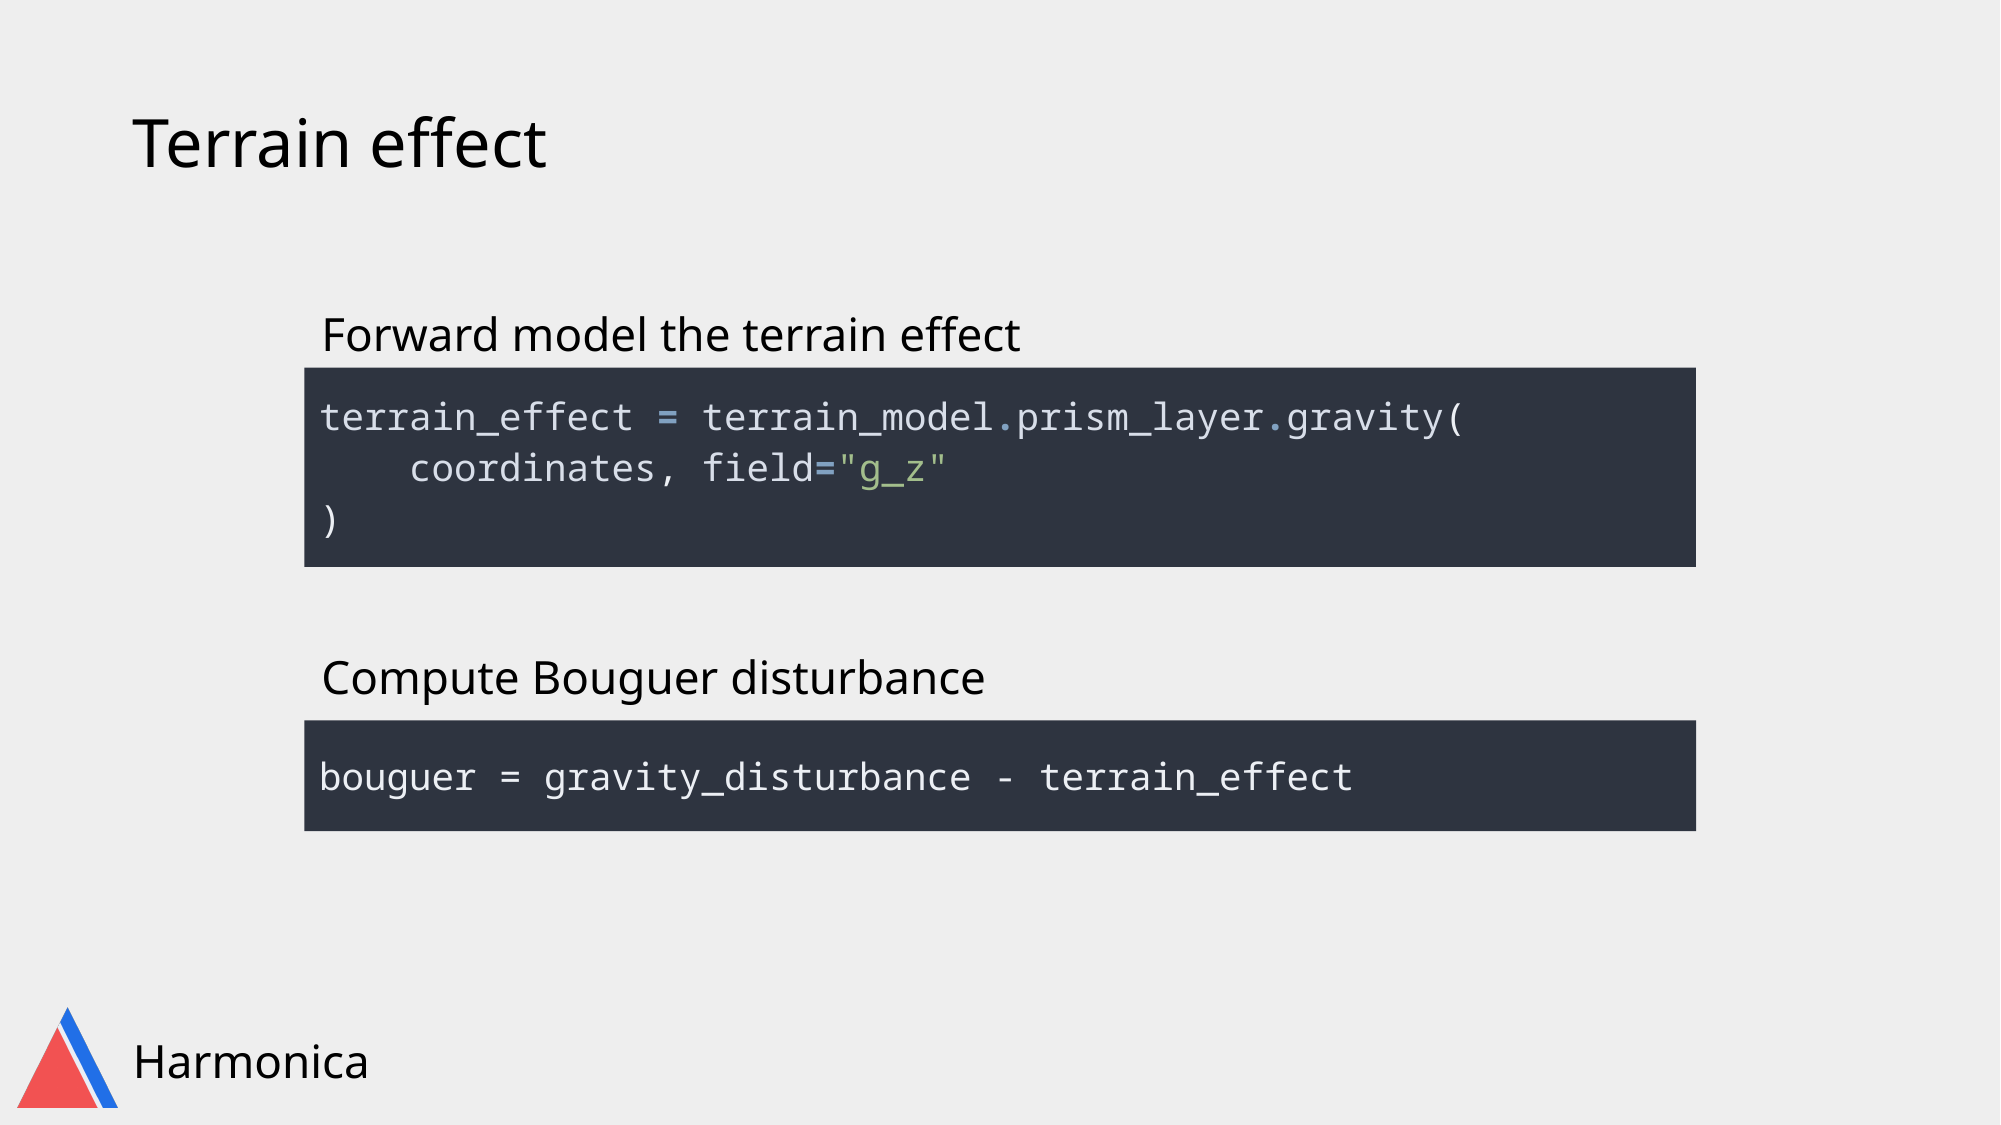

Terrain effect
Forward model the terrain effect
terrain_effect = terrain_model.prism_layer.gravity(
 coordinates, field="g_z"
)
Compute Bouguer disturbance
bouguer = gravity_disturbance - terrain_effect
Harmonica